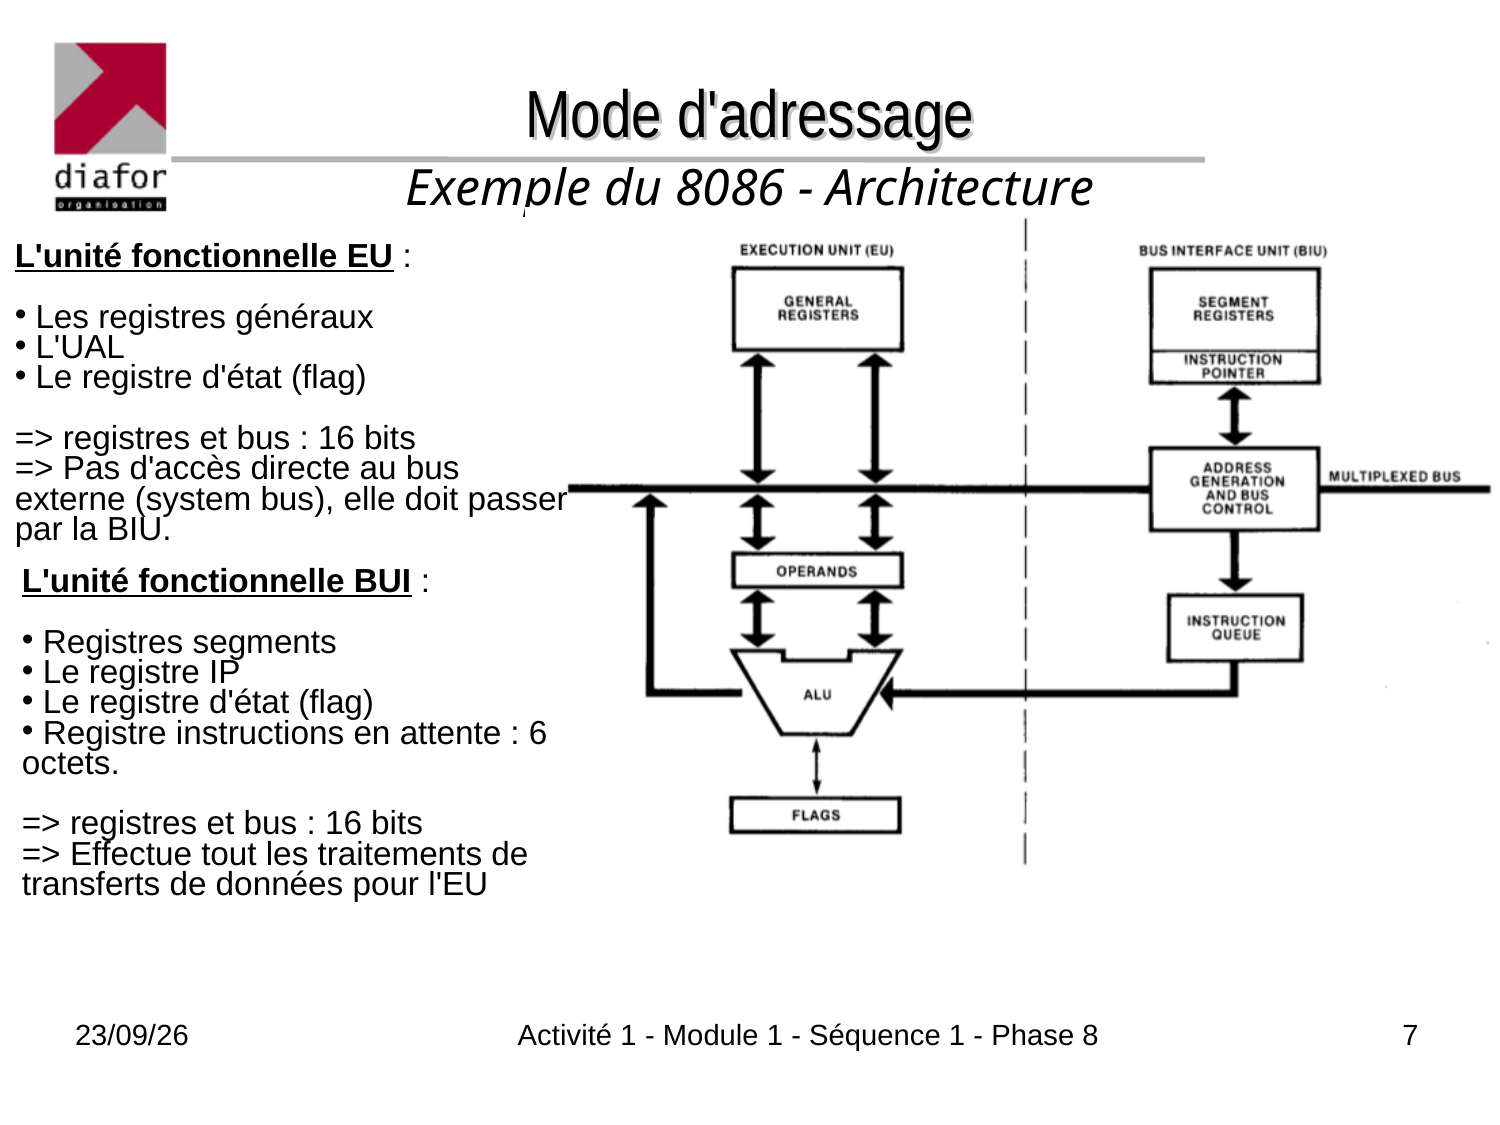

# Mode d'adressage Exemple du 8086 - Architecture
L'unité fonctionnelle EU :
 Les registres généraux
 L'UAL
 Le registre d'état (flag)
=> registres et bus : 16 bits
=> Pas d'accès directe au bus
externe (system bus), elle doit passer
par la BIU.
L'unité fonctionnelle BUI :
 Registres segments
 Le registre IP
 Le registre d'état (flag)
 Registre instructions en attente : 6 octets.
=> registres et bus : 16 bits
=> Effectue tout les traitements de
transferts de données pour l'EU
Activité 1 - Module 1 - Séquence 1 - Phase 8
7